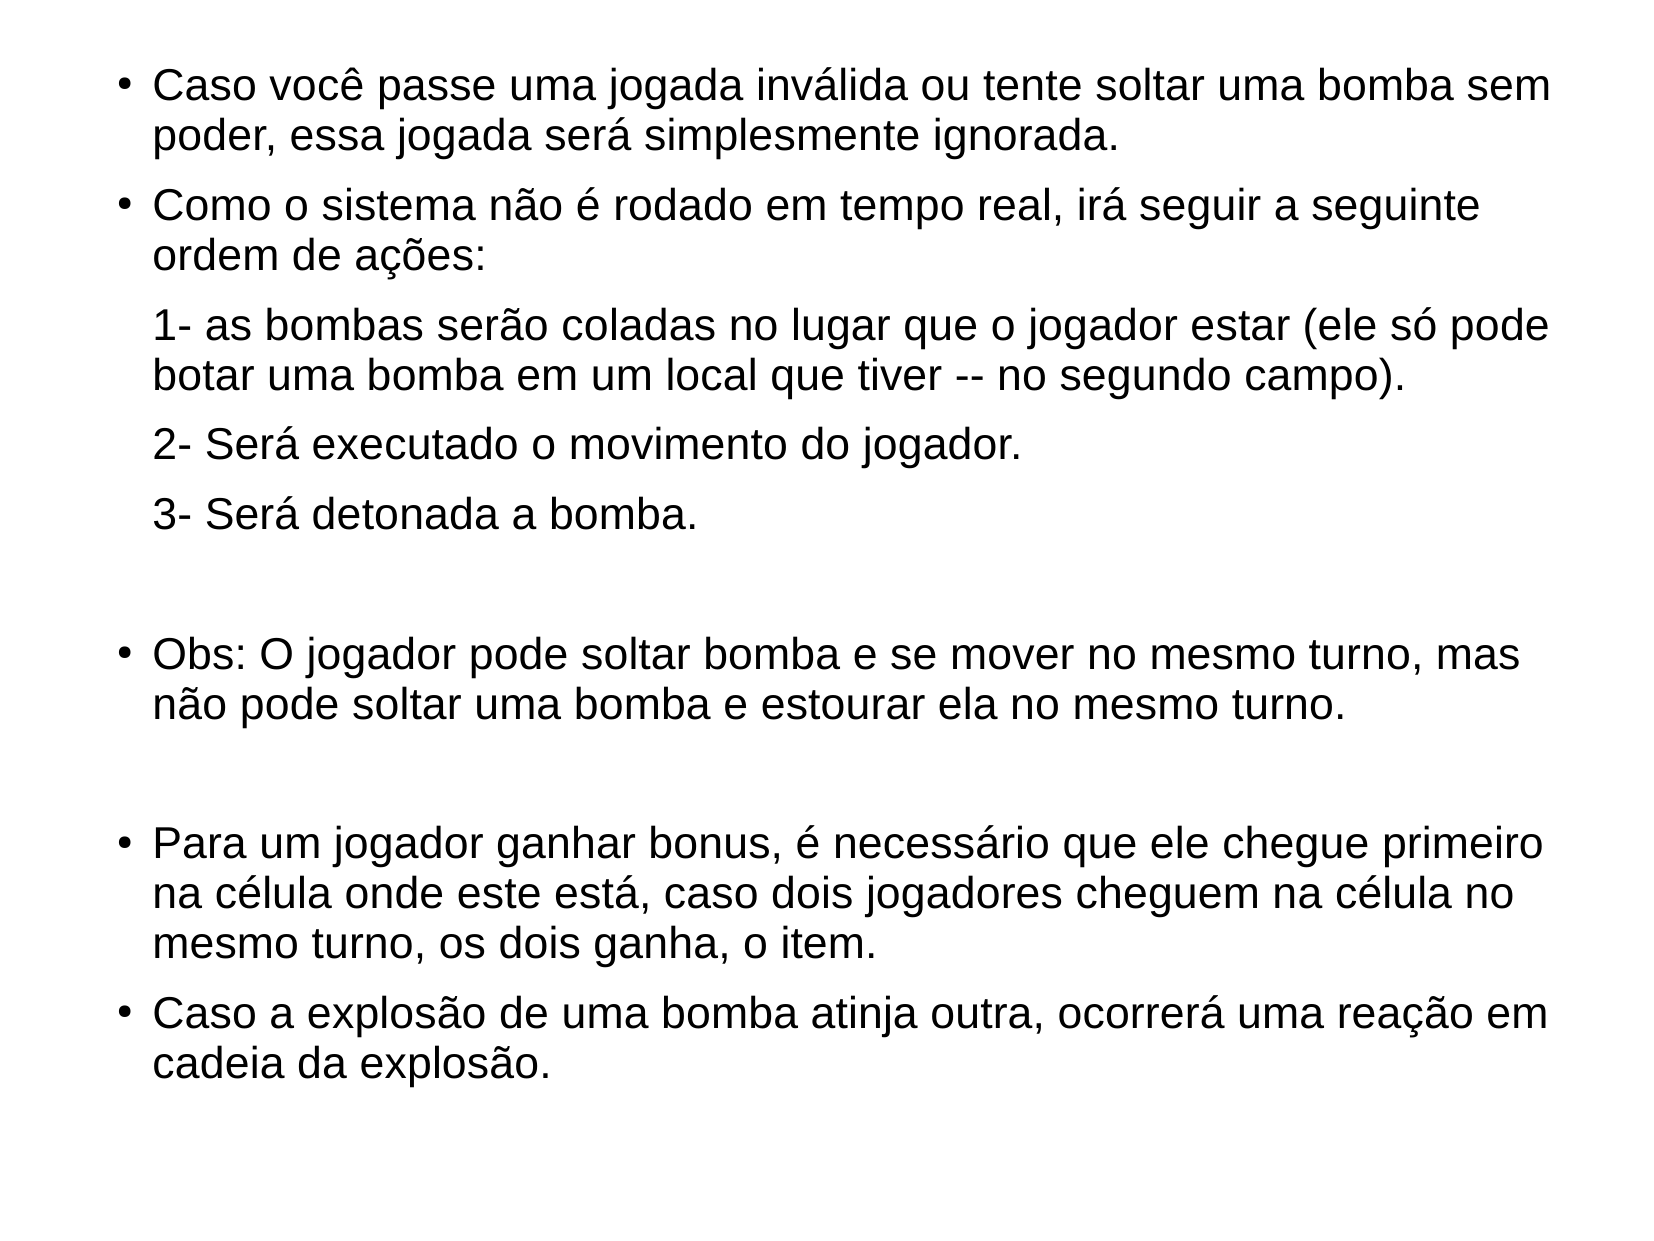

# Caso você passe uma jogada inválida ou tente soltar uma bomba sem poder, essa jogada será simplesmente ignorada.
Como o sistema não é rodado em tempo real, irá seguir a seguinte ordem de ações:
1- as bombas serão coladas no lugar que o jogador estar (ele só pode botar uma bomba em um local que tiver -- no segundo campo).
2- Será executado o movimento do jogador.
3- Será detonada a bomba.
Obs: O jogador pode soltar bomba e se mover no mesmo turno, mas não pode soltar uma bomba e estourar ela no mesmo turno.
Para um jogador ganhar bonus, é necessário que ele chegue primeiro na célula onde este está, caso dois jogadores cheguem na célula no mesmo turno, os dois ganha, o item.
Caso a explosão de uma bomba atinja outra, ocorrerá uma reação em cadeia da explosão.